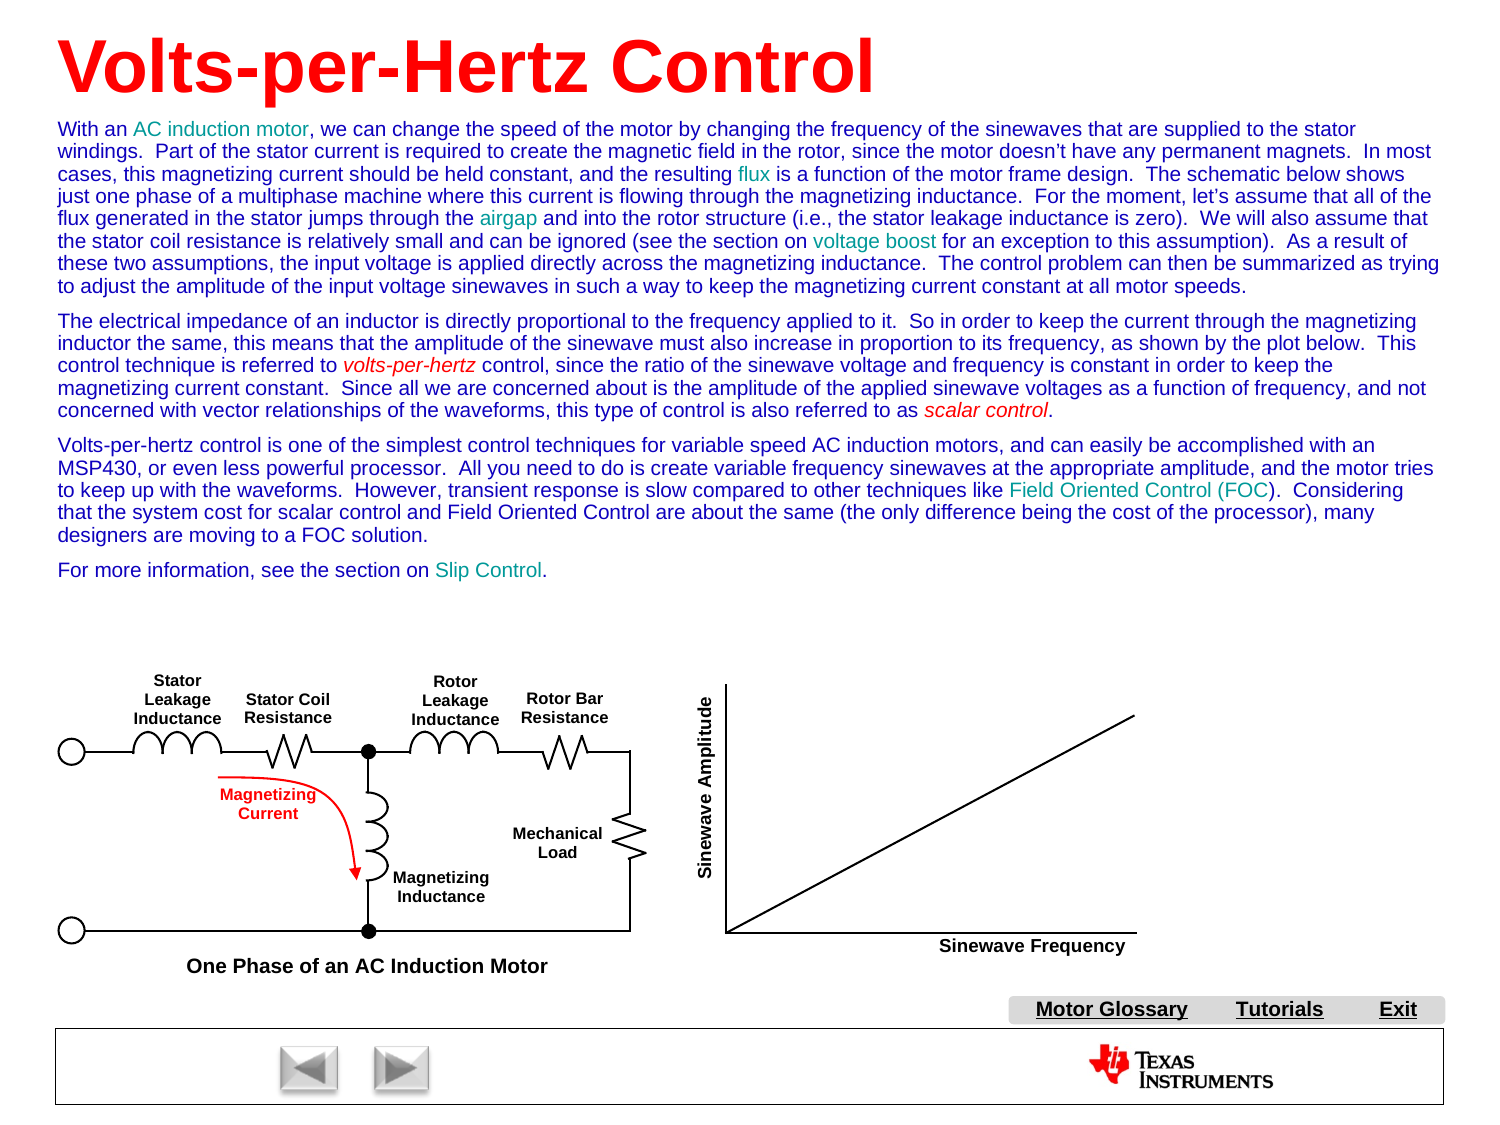

# Volts-per-Hertz Control
With an AC induction motor, we can change the speed of the motor by changing the frequency of the sinewaves that are supplied to the stator windings. Part of the stator current is required to create the magnetic field in the rotor, since the motor doesn’t have any permanent magnets. In most cases, this magnetizing current should be held constant, and the resulting flux is a function of the motor frame design. The schematic below shows just one phase of a multiphase machine where this current is flowing through the magnetizing inductance. For the moment, let’s assume that all of the flux generated in the stator jumps through the airgap and into the rotor structure (i.e., the stator leakage inductance is zero). We will also assume that the stator coil resistance is relatively small and can be ignored (see the section on voltage boost for an exception to this assumption). As a result of these two assumptions, the input voltage is applied directly across the magnetizing inductance. The control problem can then be summarized as trying to adjust the amplitude of the input voltage sinewaves in such a way to keep the magnetizing current constant at all motor speeds.
The electrical impedance of an inductor is directly proportional to the frequency applied to it. So in order to keep the current through the magnetizing inductor the same, this means that the amplitude of the sinewave must also increase in proportion to its frequency, as shown by the plot below. This control technique is referred to volts-per-hertz control, since the ratio of the sinewave voltage and frequency is constant in order to keep the magnetizing current constant. Since all we are concerned about is the amplitude of the applied sinewave voltages as a function of frequency, and not concerned with vector relationships of the waveforms, this type of control is also referred to as scalar control.
Volts-per-hertz control is one of the simplest control techniques for variable speed AC induction motors, and can easily be accomplished with an MSP430, or even less powerful processor. All you need to do is create variable frequency sinewaves at the appropriate amplitude, and the motor tries to keep up with the waveforms. However, transient response is slow compared to other techniques like Field Oriented Control (FOC). Considering that the system cost for scalar control and Field Oriented Control are about the same (the only difference being the cost of the processor), many designers are moving to a FOC solution.
For more information, see the section on Slip Control.
Stator Leakage Inductance
Rotor Leakage Inductance
Rotor Bar Resistance
Stator Coil Resistance
Magnetizing Current
Mechanical Load
Magnetizing Inductance
One Phase of an AC Induction Motor
Sinewave Amplitude
Sinewave Frequency